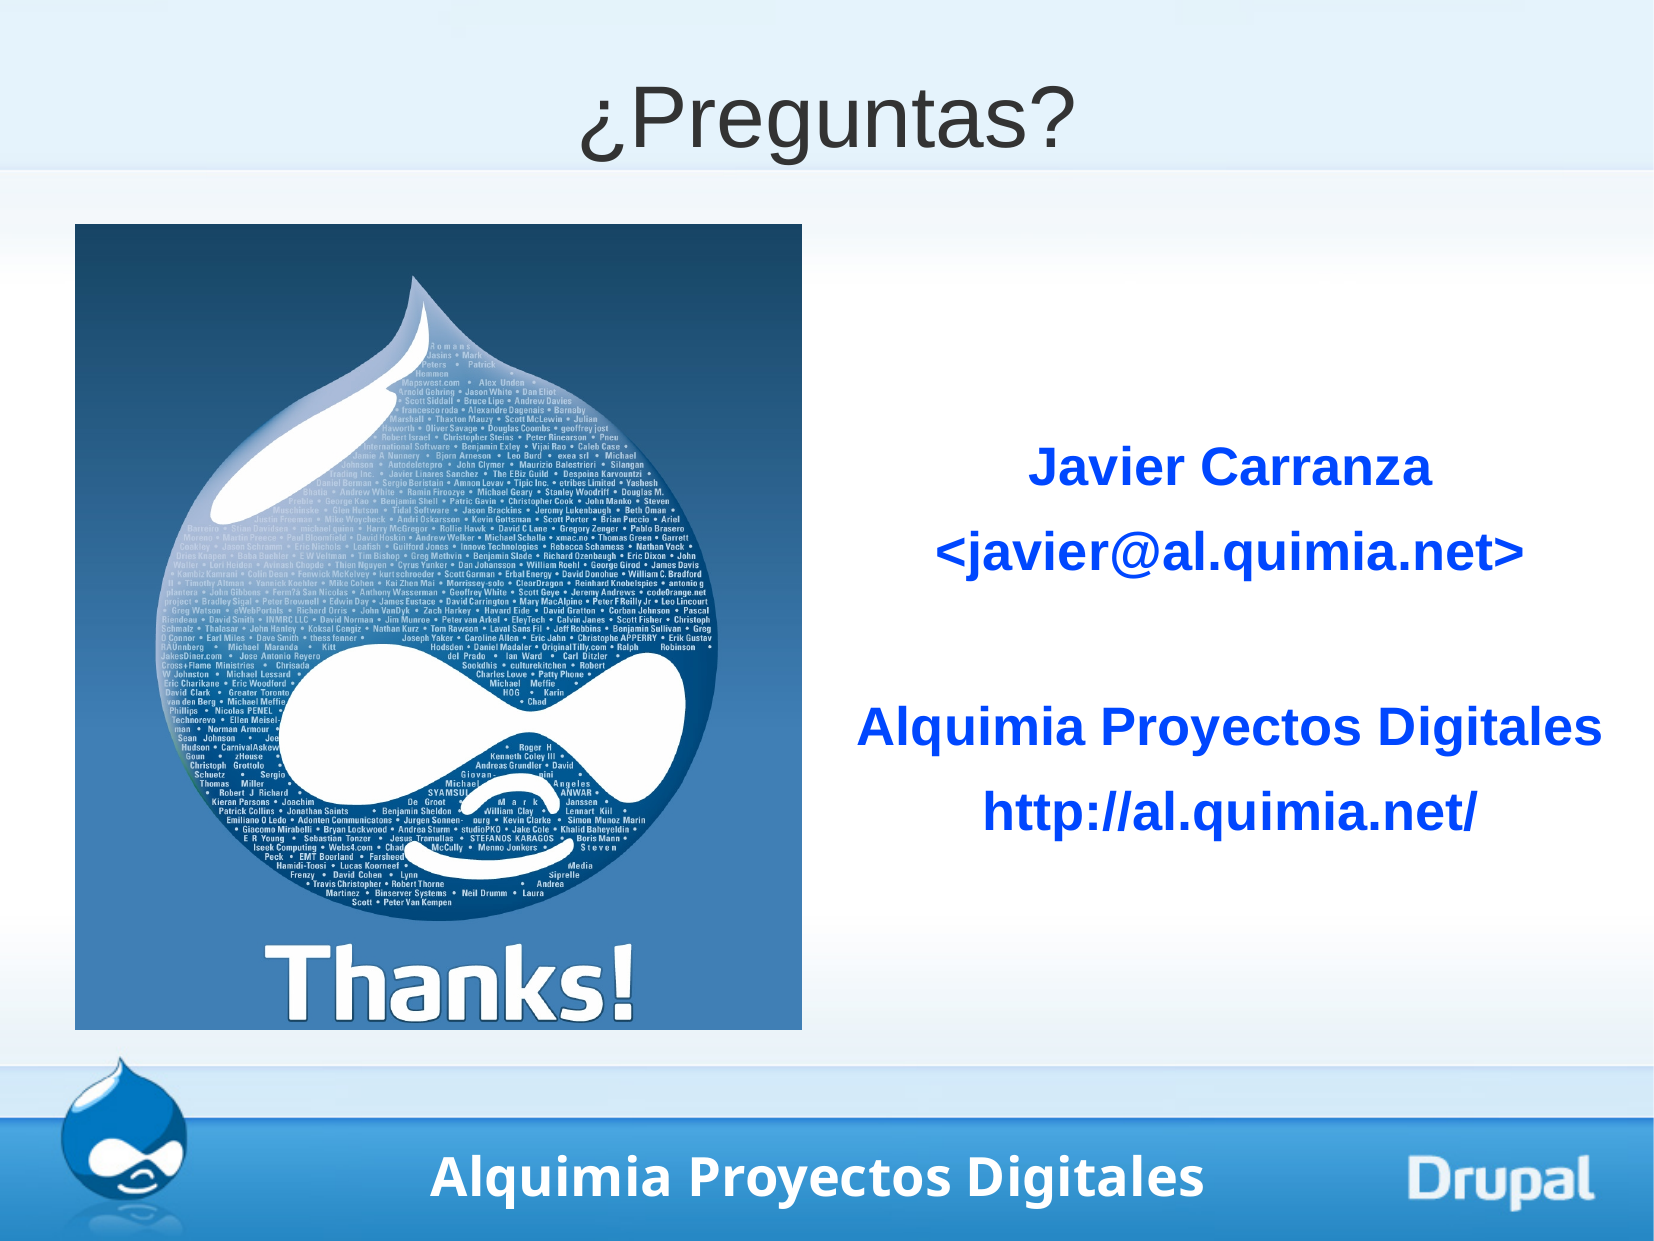

# ¿Preguntas?
Javier Carranza
<javier@al.quimia.net>
Alquimia Proyectos Digitales
http://al.quimia.net/
Alquimia Proyectos Digitales